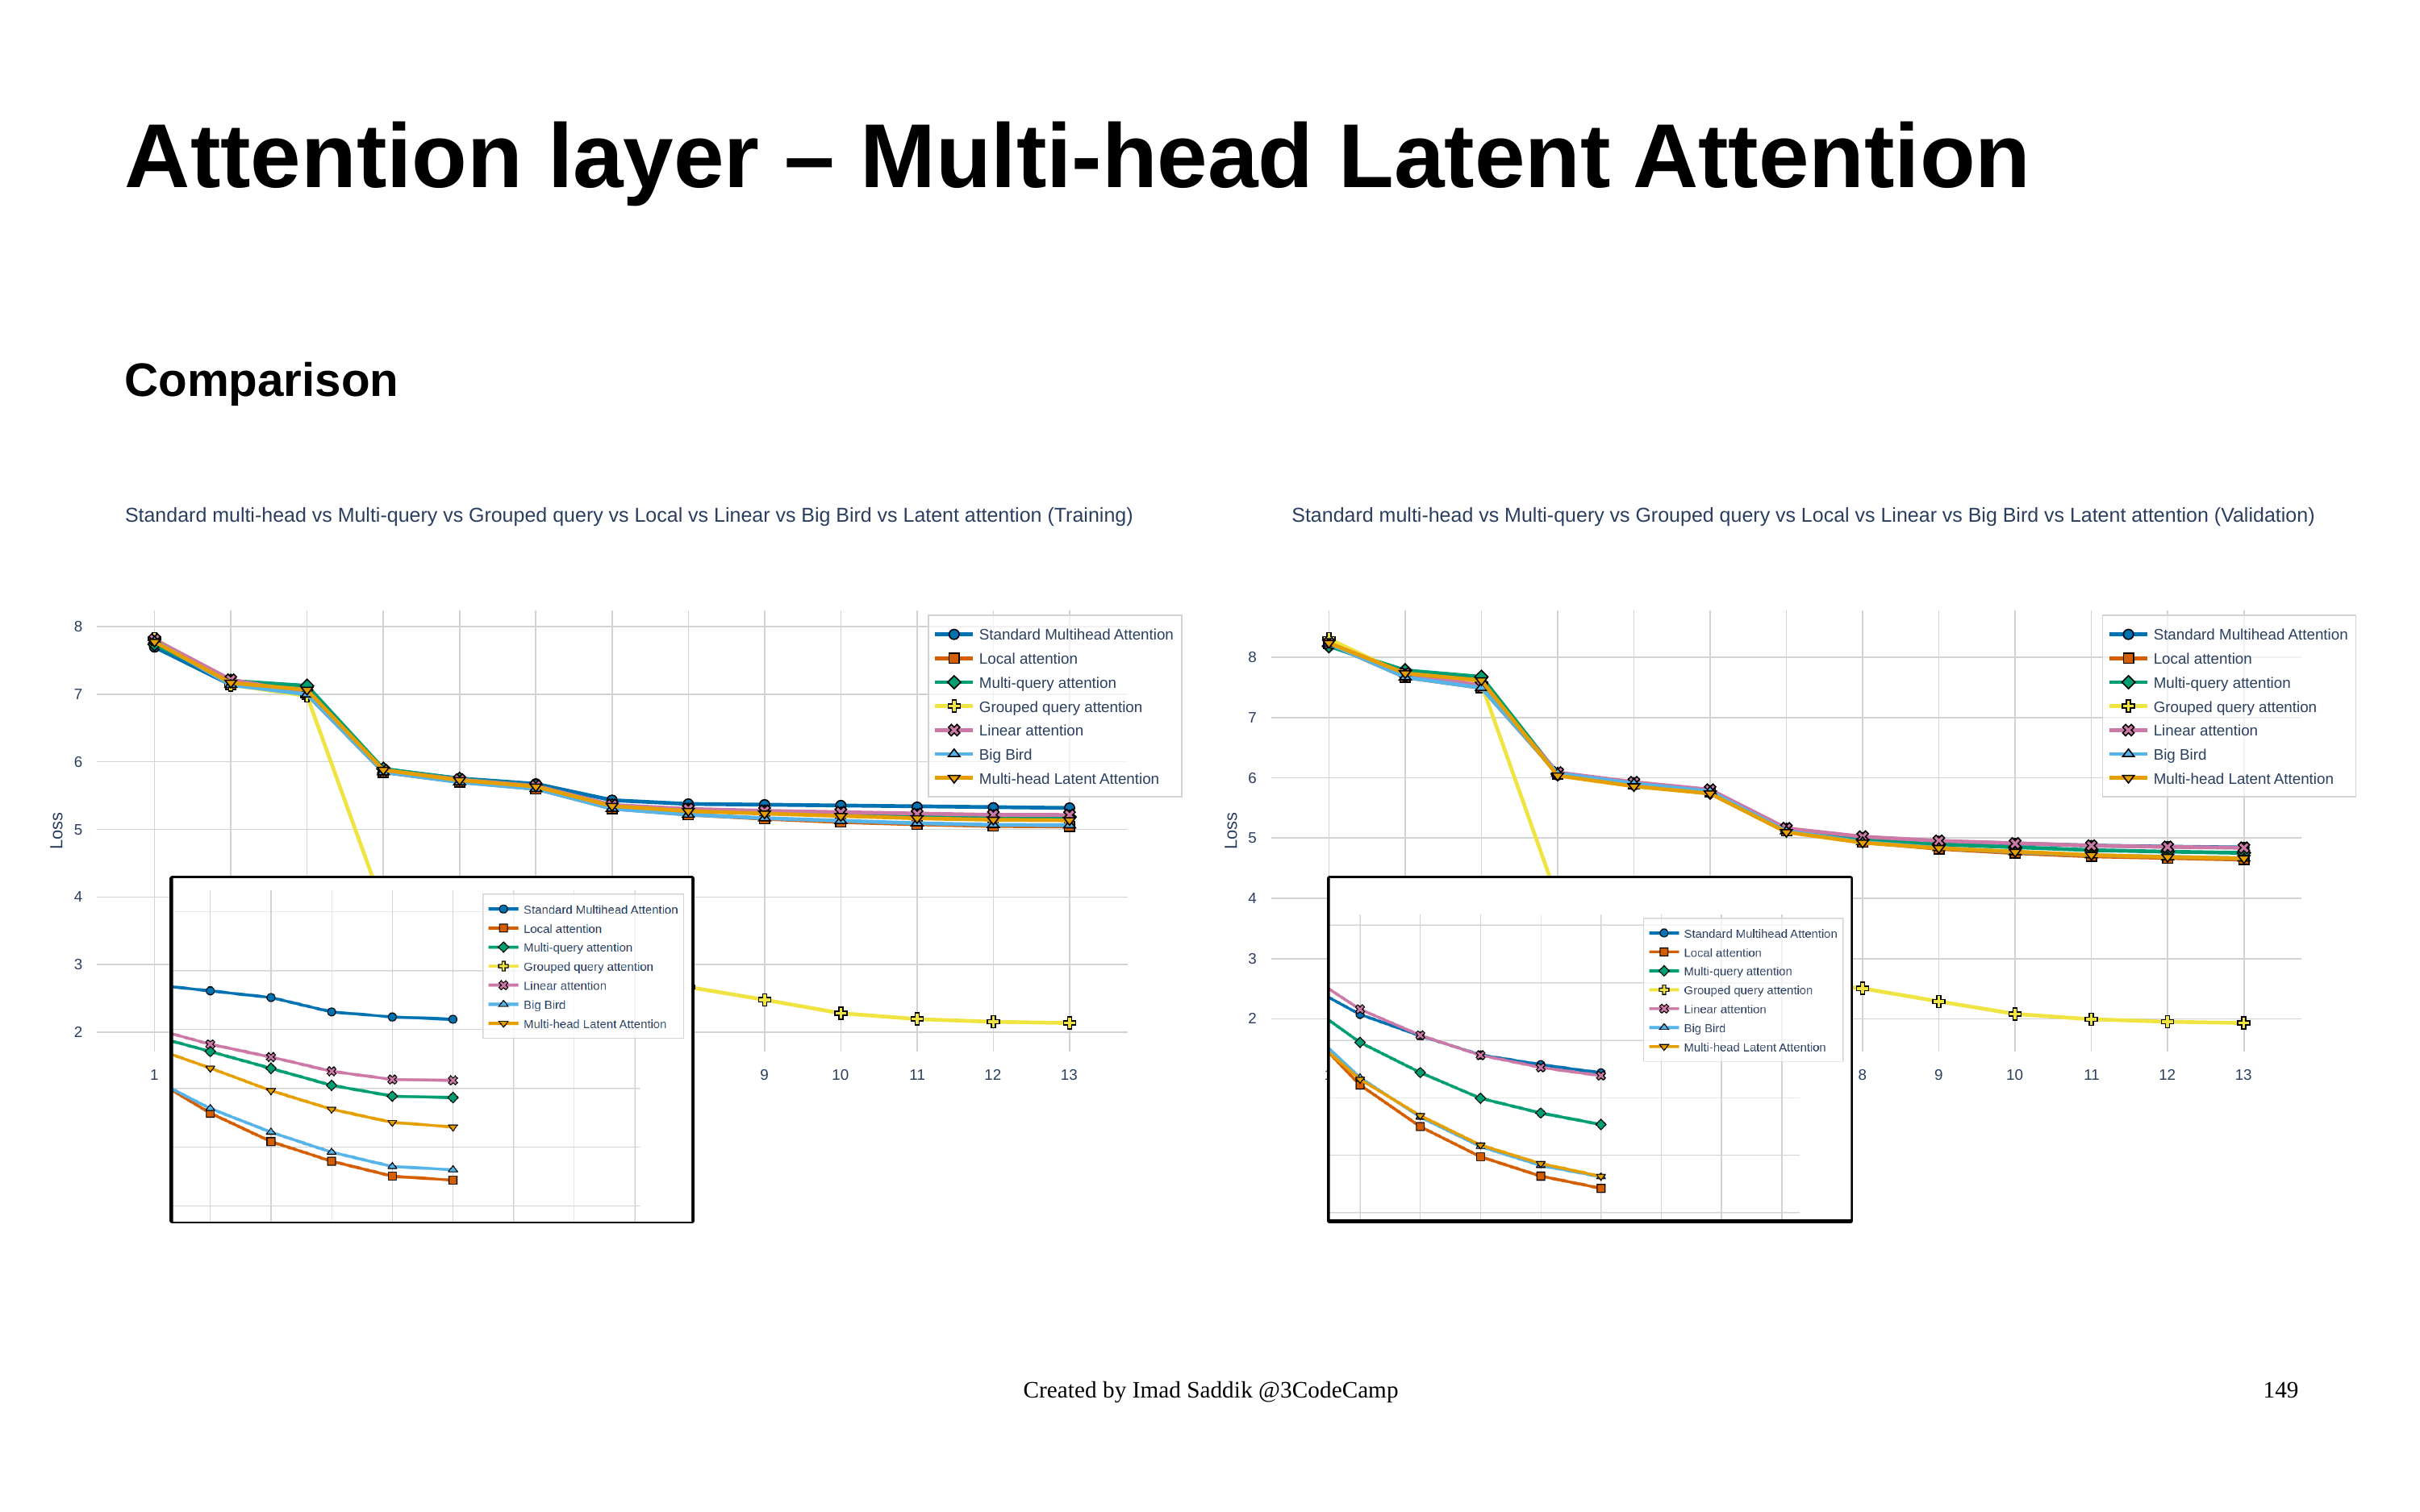

Attention layer – Multi-head Latent Attention
Comparison
Created by Imad Saddik @3CodeCamp
149